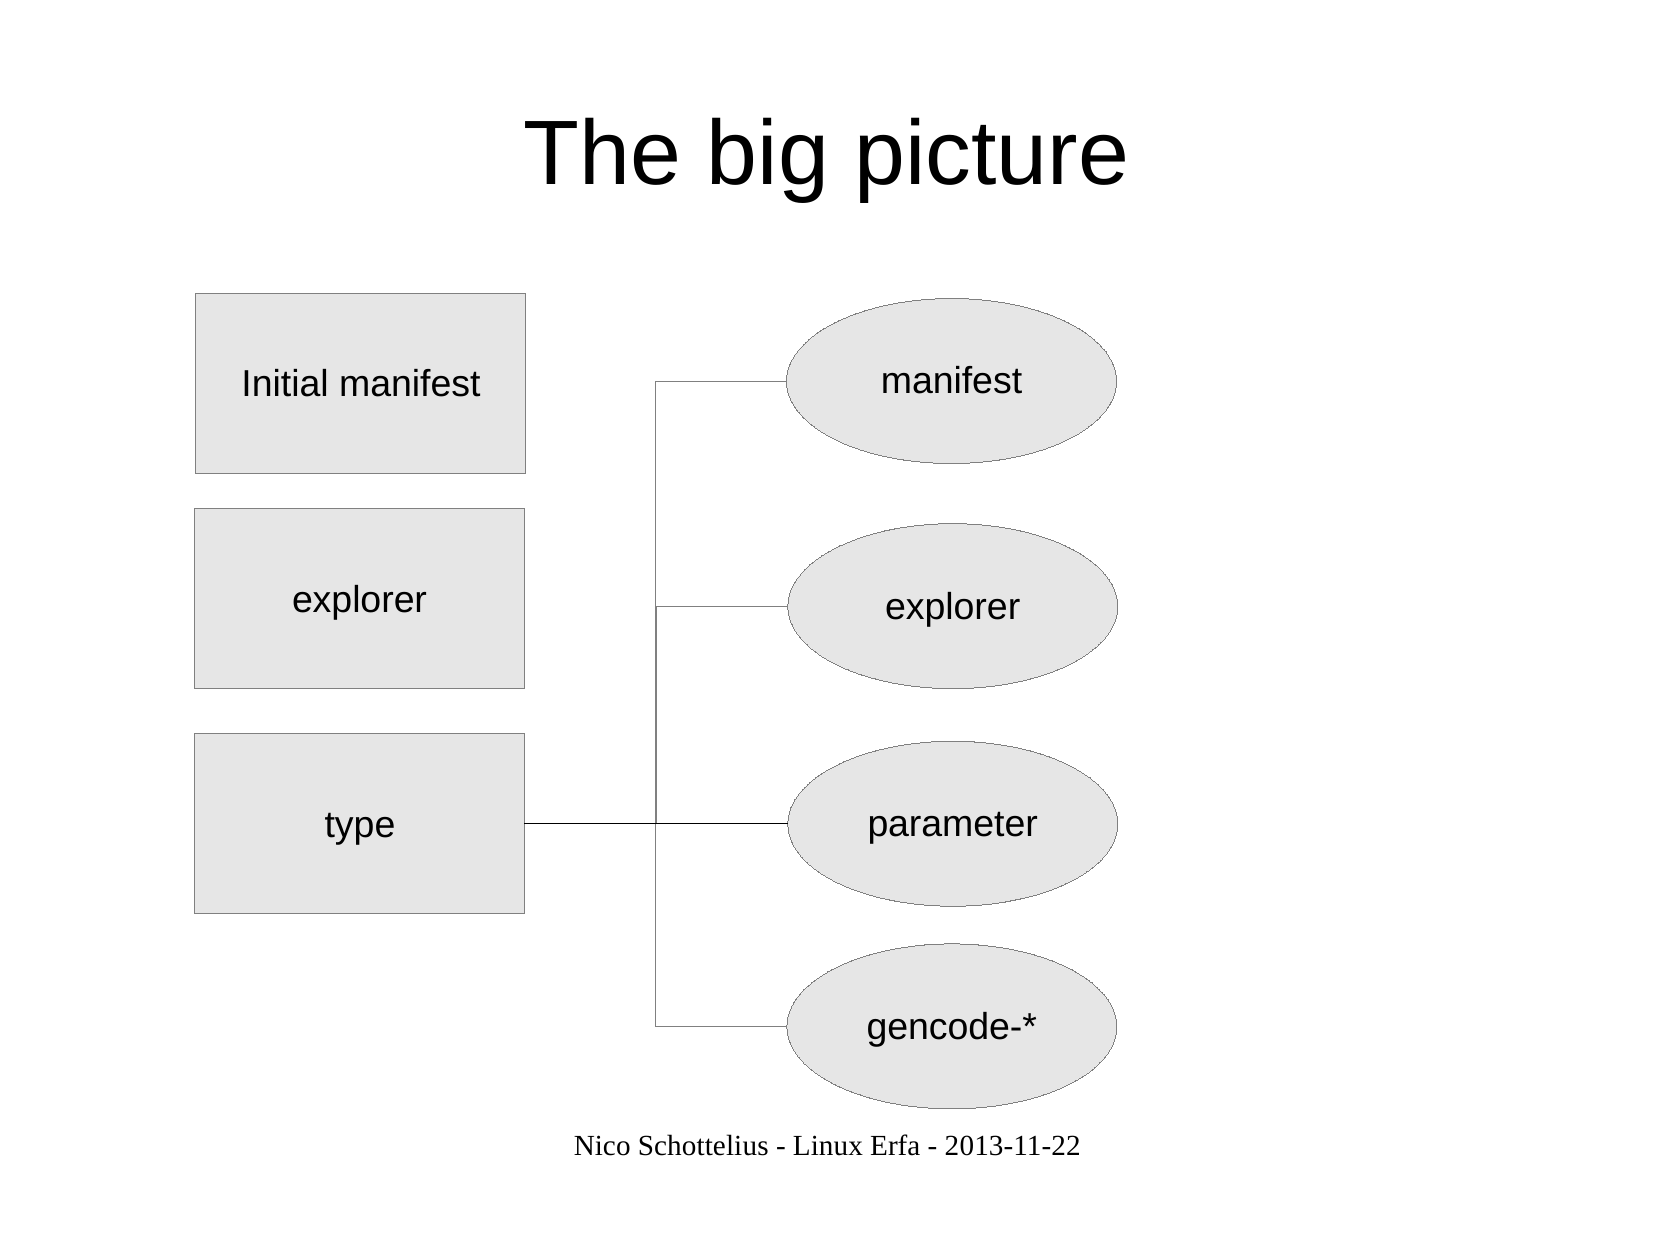

# The big picture
Initial manifest
manifest
explorer
explorer
type
parameter
gencode-*
Nico Schottelius - Linux Erfa - 2013-11-22